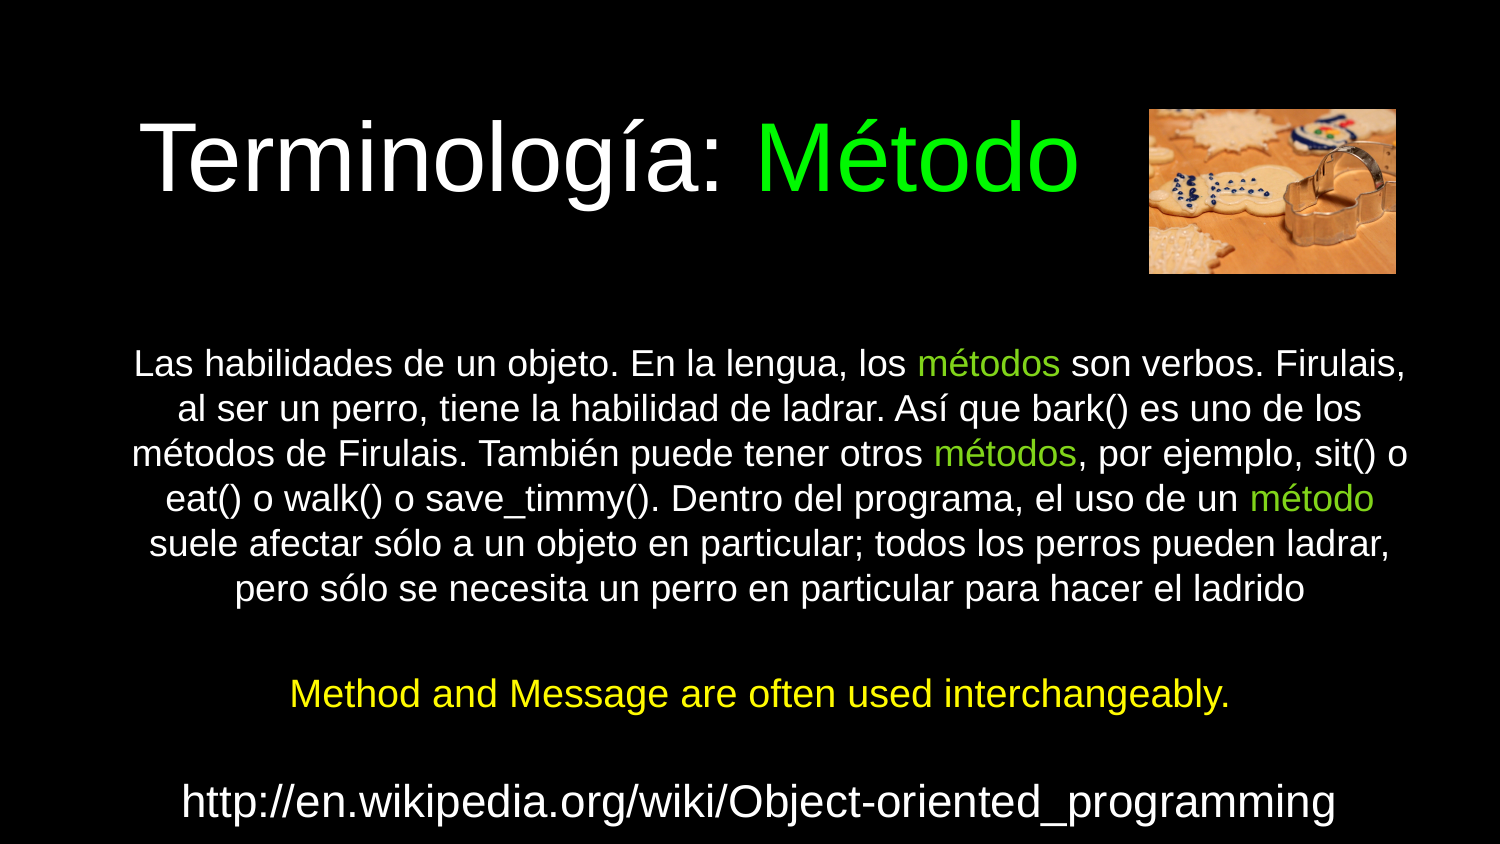

# Terminología: Método
Las habilidades de un objeto. En la lengua, los métodos son verbos. Firulais, al ser un perro, tiene la habilidad de ladrar. Así que bark() es uno de los métodos de Firulais. También puede tener otros métodos, por ejemplo, sit() o eat() o walk() o save_timmy(). Dentro del programa, el uso de un método suele afectar sólo a un objeto en particular; todos los perros pueden ladrar, pero sólo se necesita un perro en particular para hacer el ladrido
Method and Message are often used interchangeably.
http://en.wikipedia.org/wiki/Object-oriented_programming